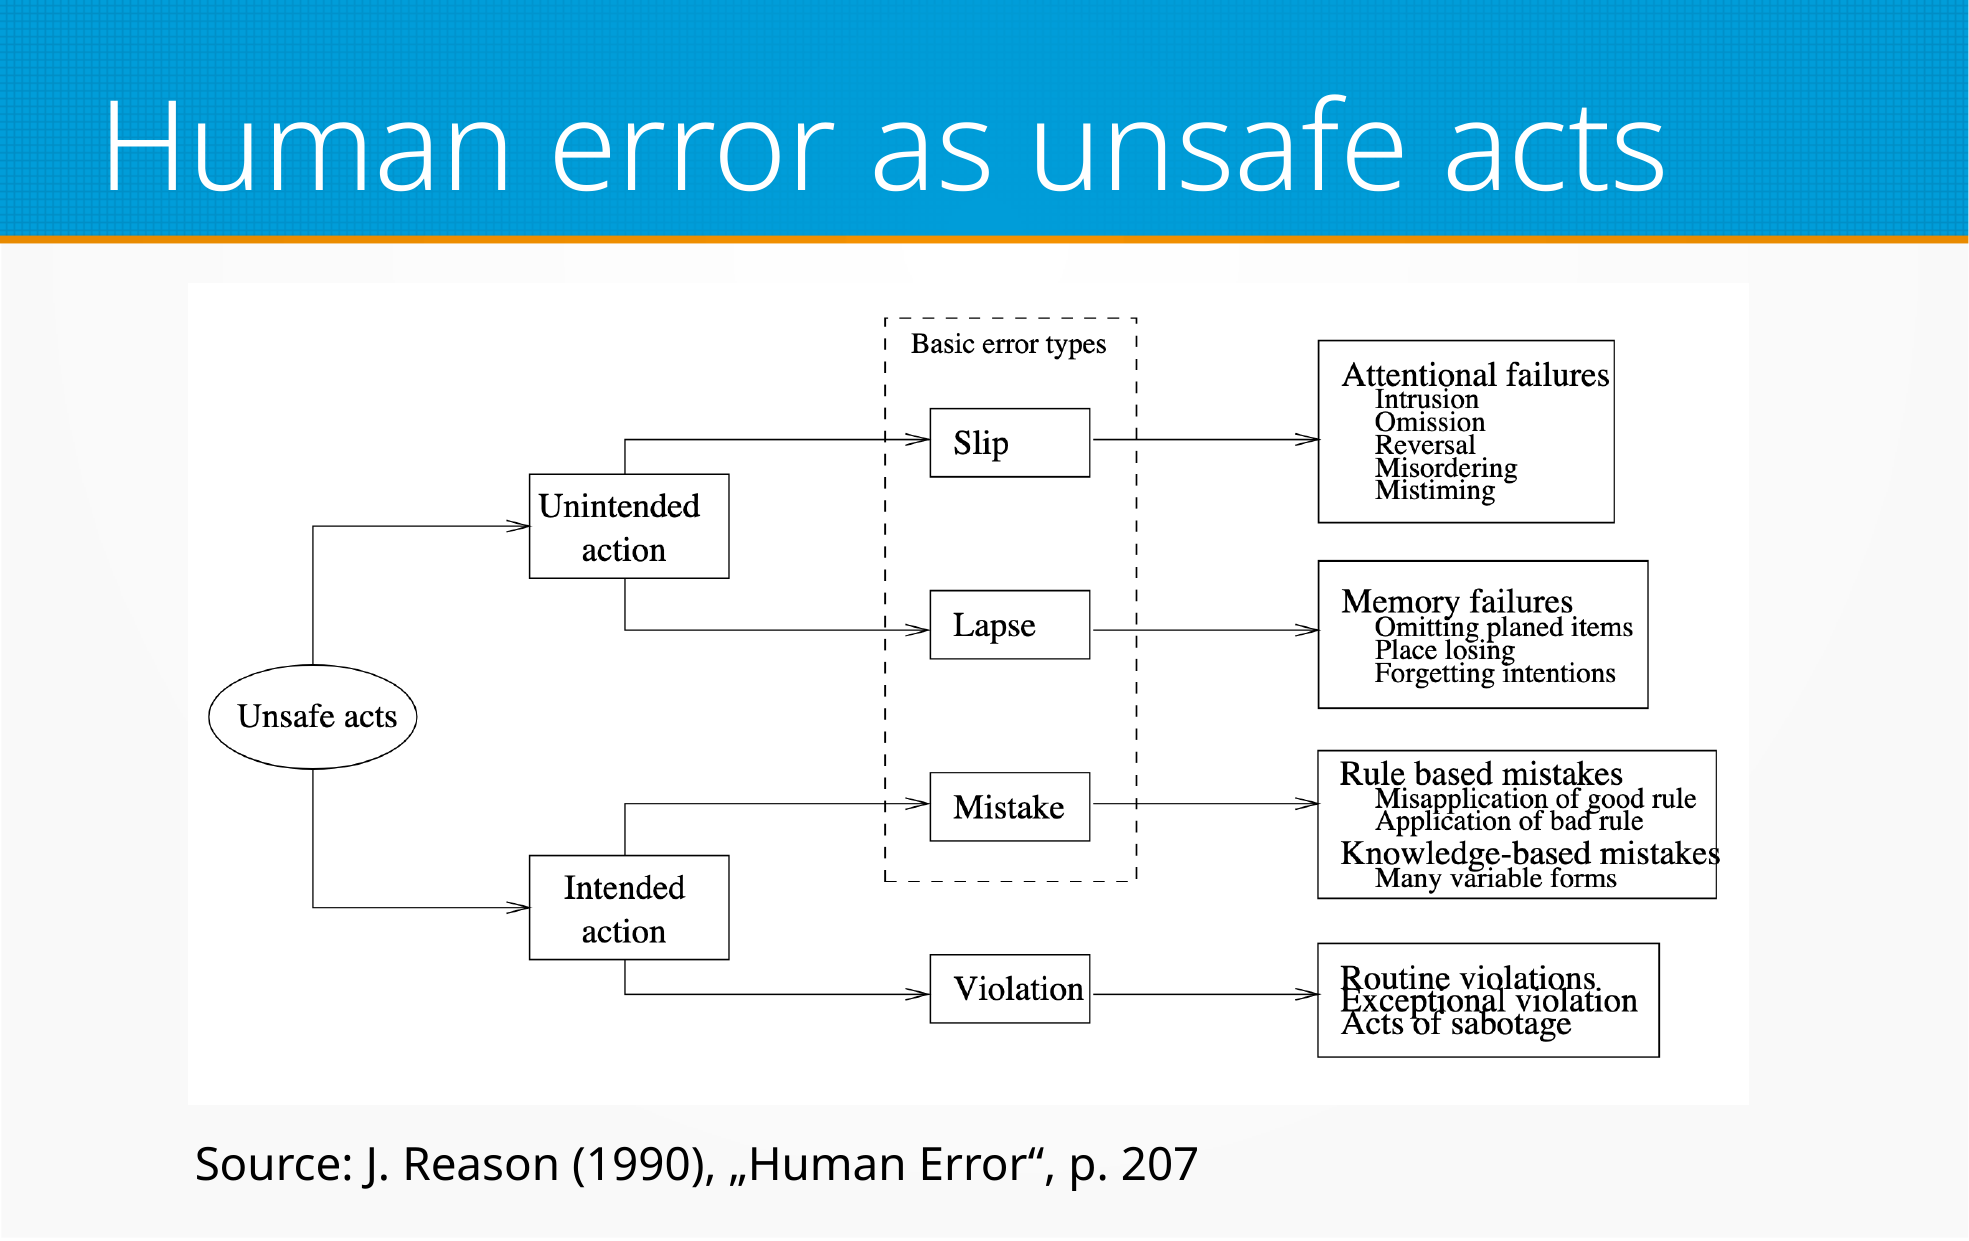

# Human error as unsafe acts
Source: J. Reason (1990), „Human Error“, p. 207